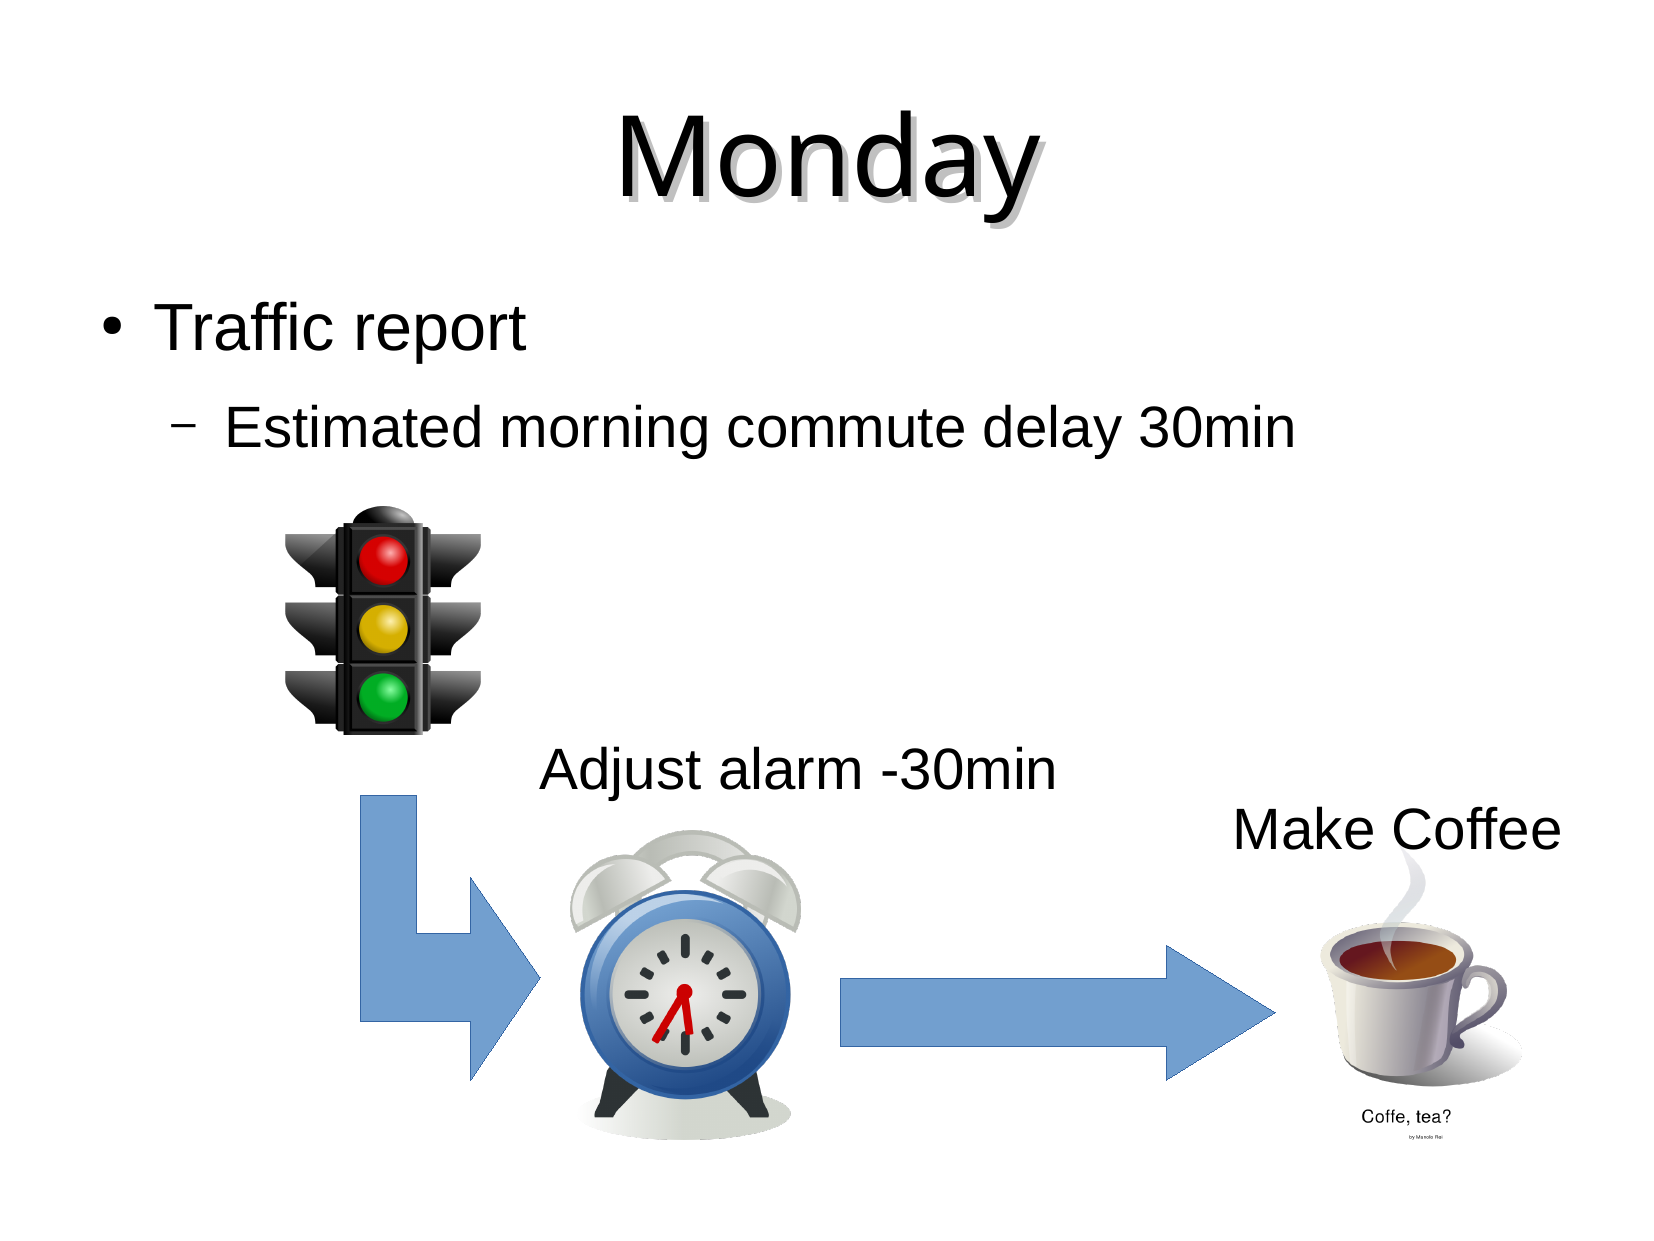

# Monday
Traffic report
Estimated morning commute delay 30min
Adjust alarm -30min
Make Coffee